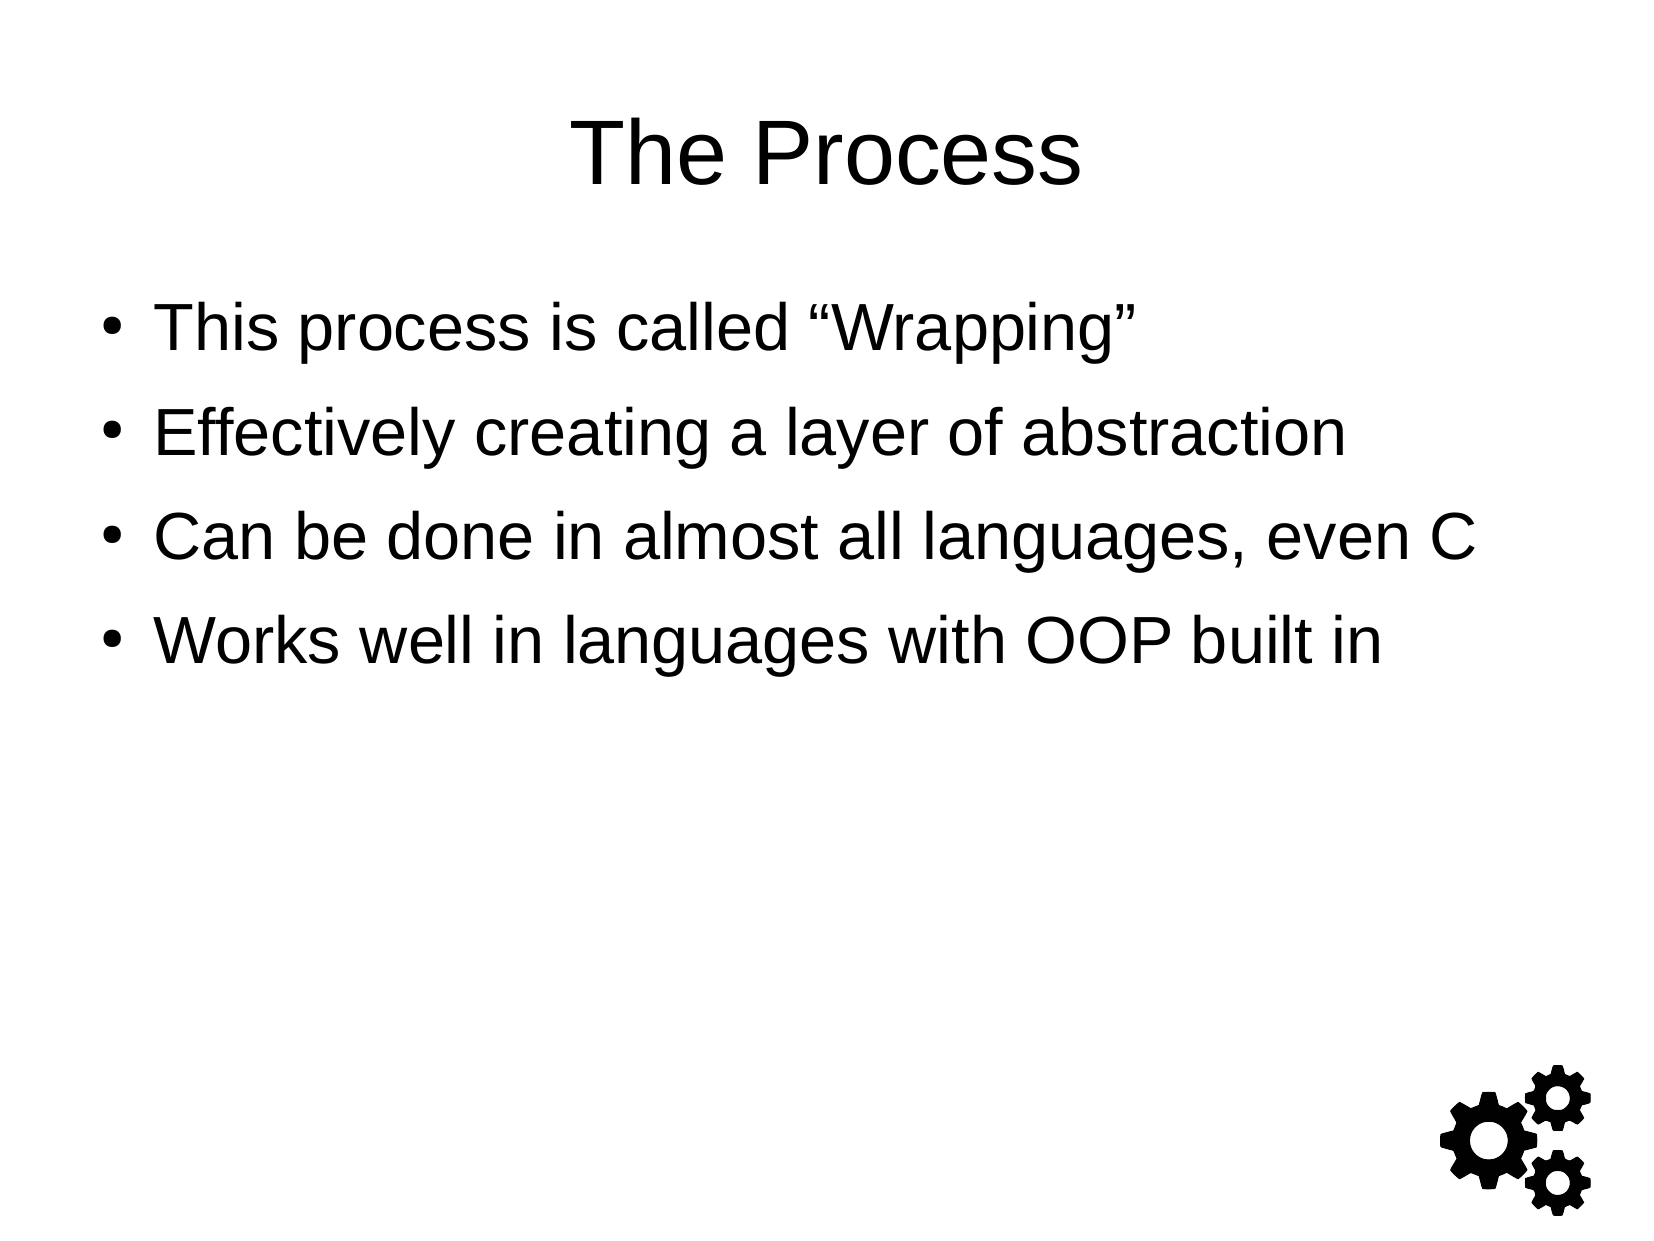

# The Process
This process is called “Wrapping”
Effectively creating a layer of abstraction
Can be done in almost all languages, even C
Works well in languages with OOP built in